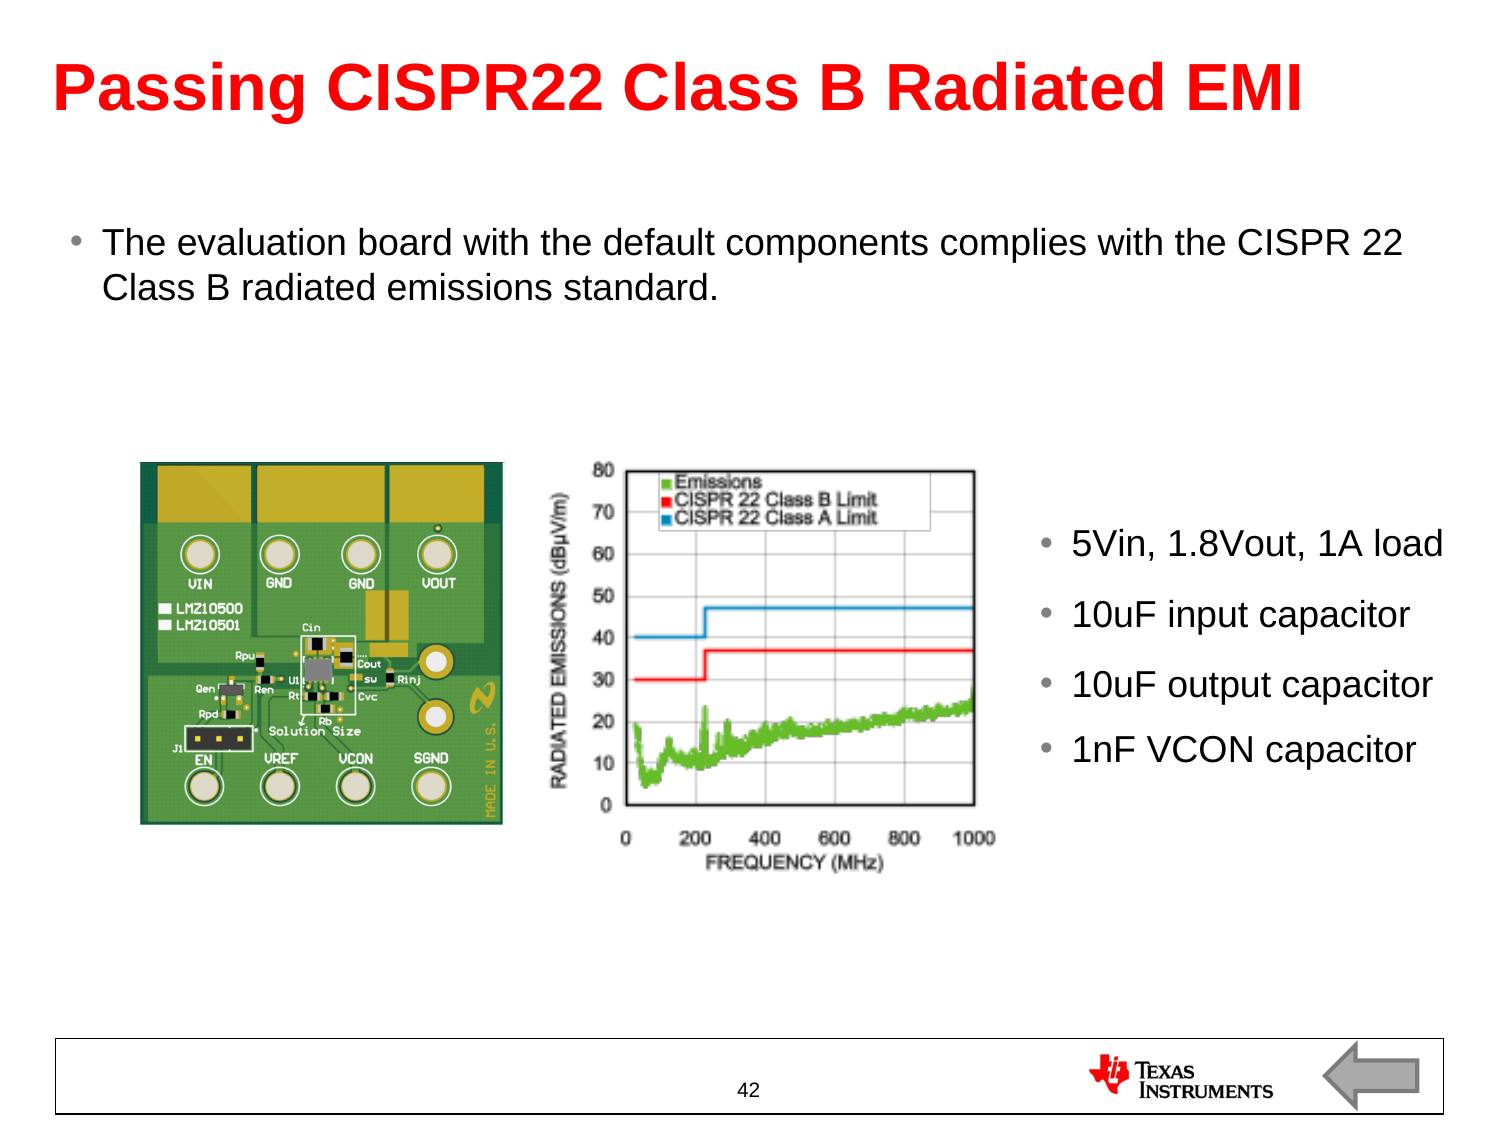

# Passing CISPR22 Class B Radiated EMI
The evaluation board with the default components complies with the CISPR 22 Class B radiated emissions standard.
5Vin, 1.8Vout, 1A load
10uF input capacitor
10uF output capacitor
1nF VCON capacitor